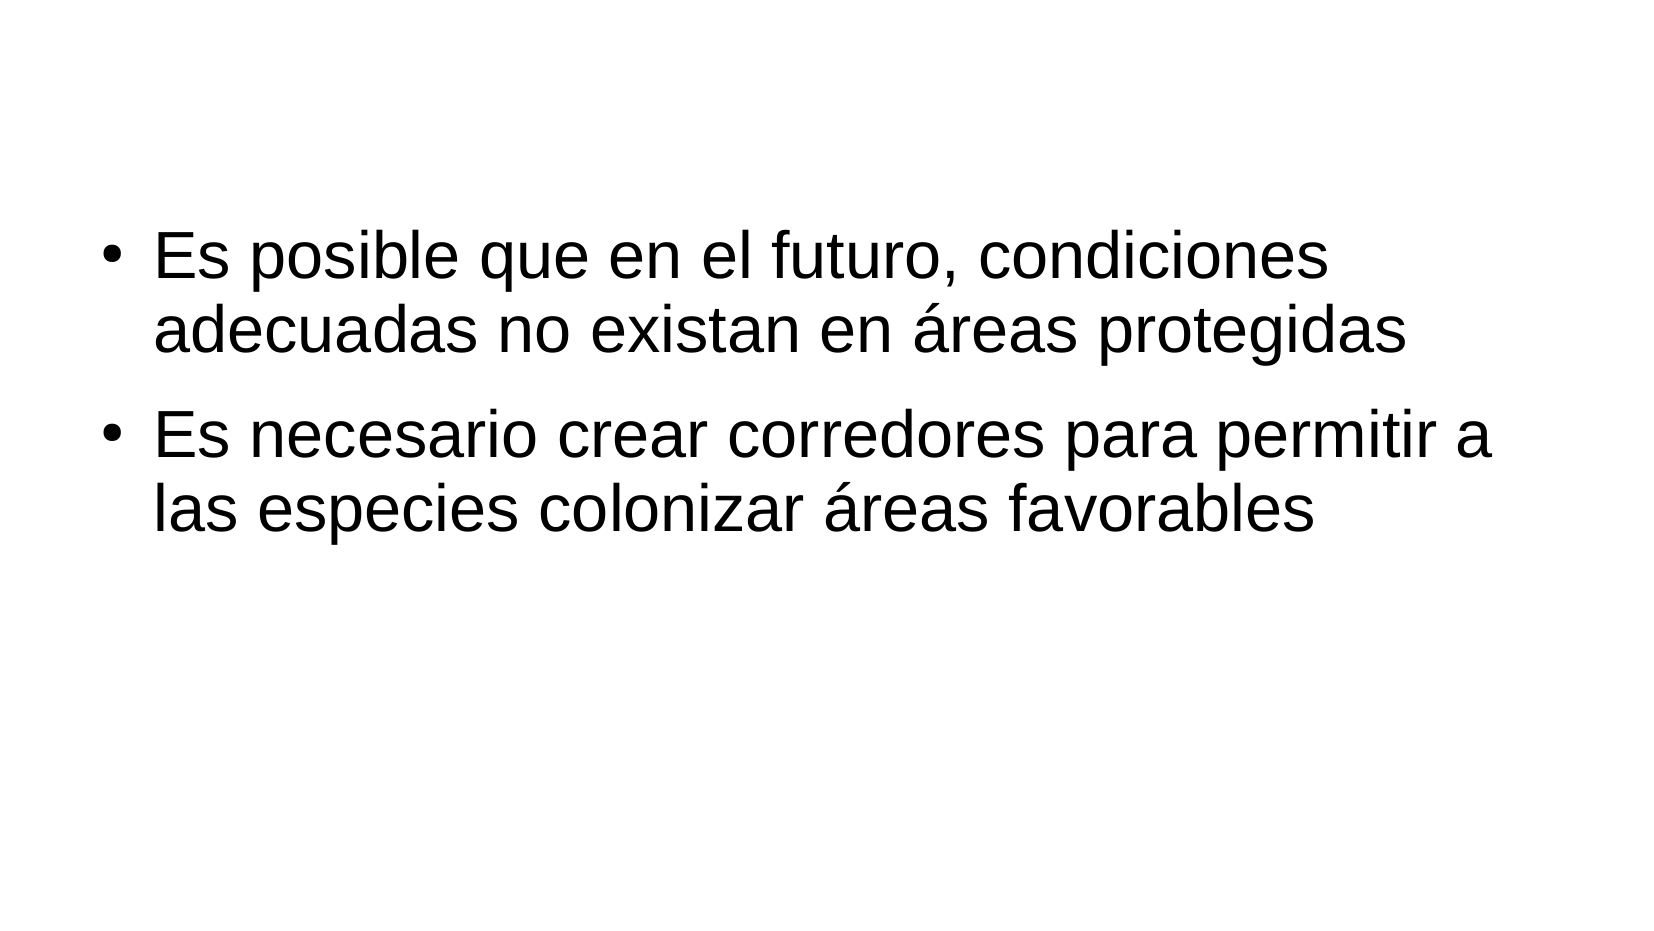

# Es posible que en el futuro, condiciones adecuadas no existan en áreas protegidas
Es necesario crear corredores para permitir a las especies colonizar áreas favorables